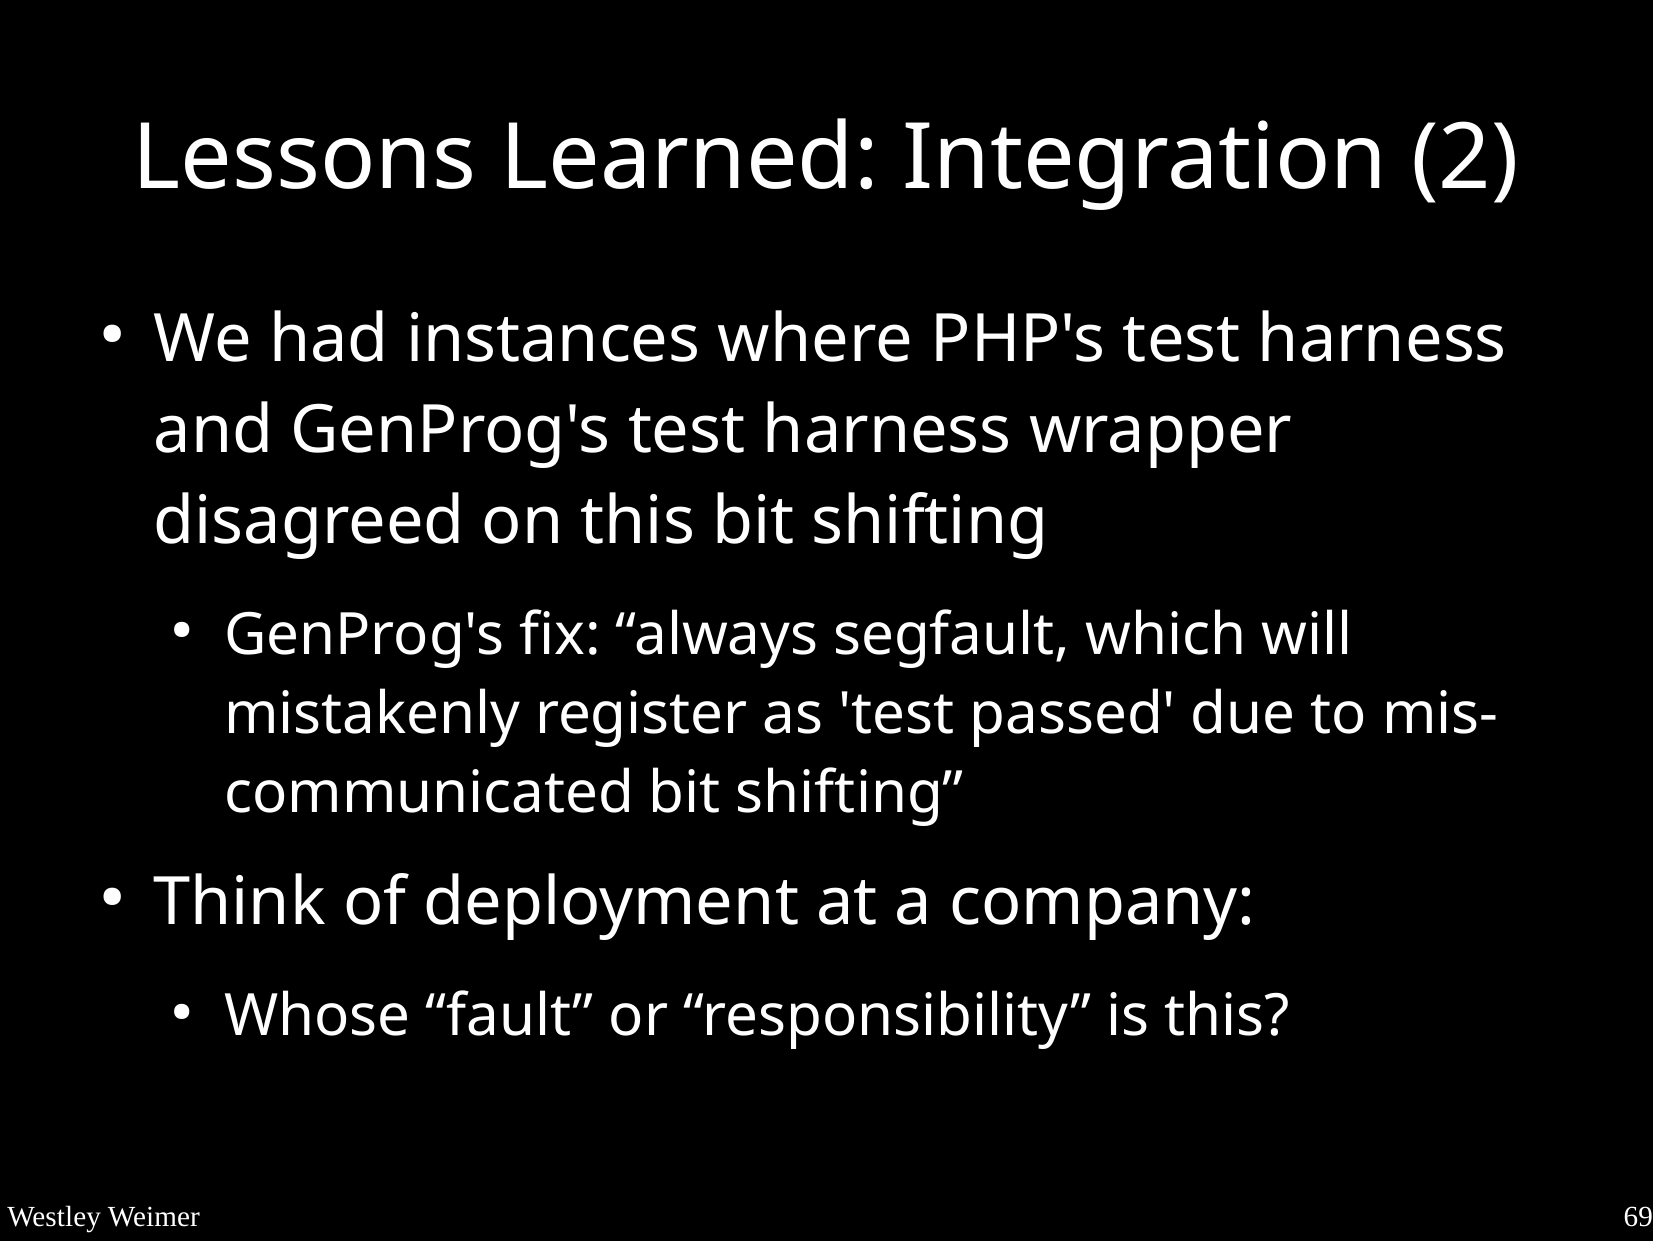

# Lessons Learned: Integration (2)
We had instances where PHP's test harness and GenProg's test harness wrapper disagreed on this bit shifting
GenProg's fix: “always segfault, which will mistakenly register as 'test passed' due to mis-communicated bit shifting”
Think of deployment at a company:
Whose “fault” or “responsibility” is this?
69